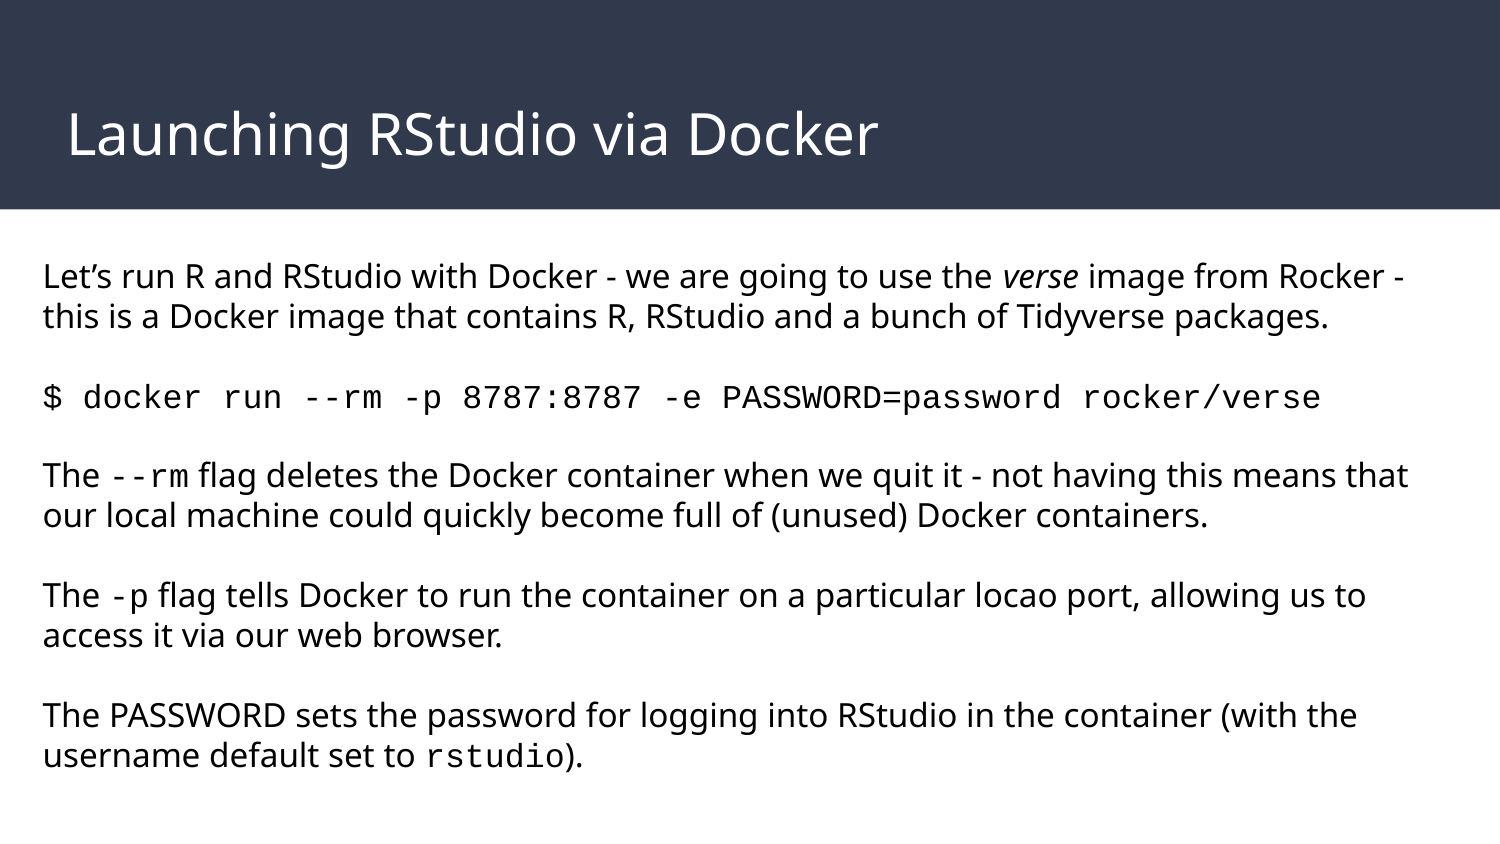

# Launching RStudio via Docker
Let’s run R and RStudio with Docker - we are going to use the verse image from Rocker - this is a Docker image that contains R, RStudio and a bunch of Tidyverse packages.
$ docker run --rm -p 8787:8787 -e PASSWORD=password rocker/verse
The --rm flag deletes the Docker container when we quit it - not having this means that our local machine could quickly become full of (unused) Docker containers.
The -p flag tells Docker to run the container on a particular locao port, allowing us to access it via our web browser.
The PASSWORD sets the password for logging into RStudio in the container (with the username default set to rstudio).